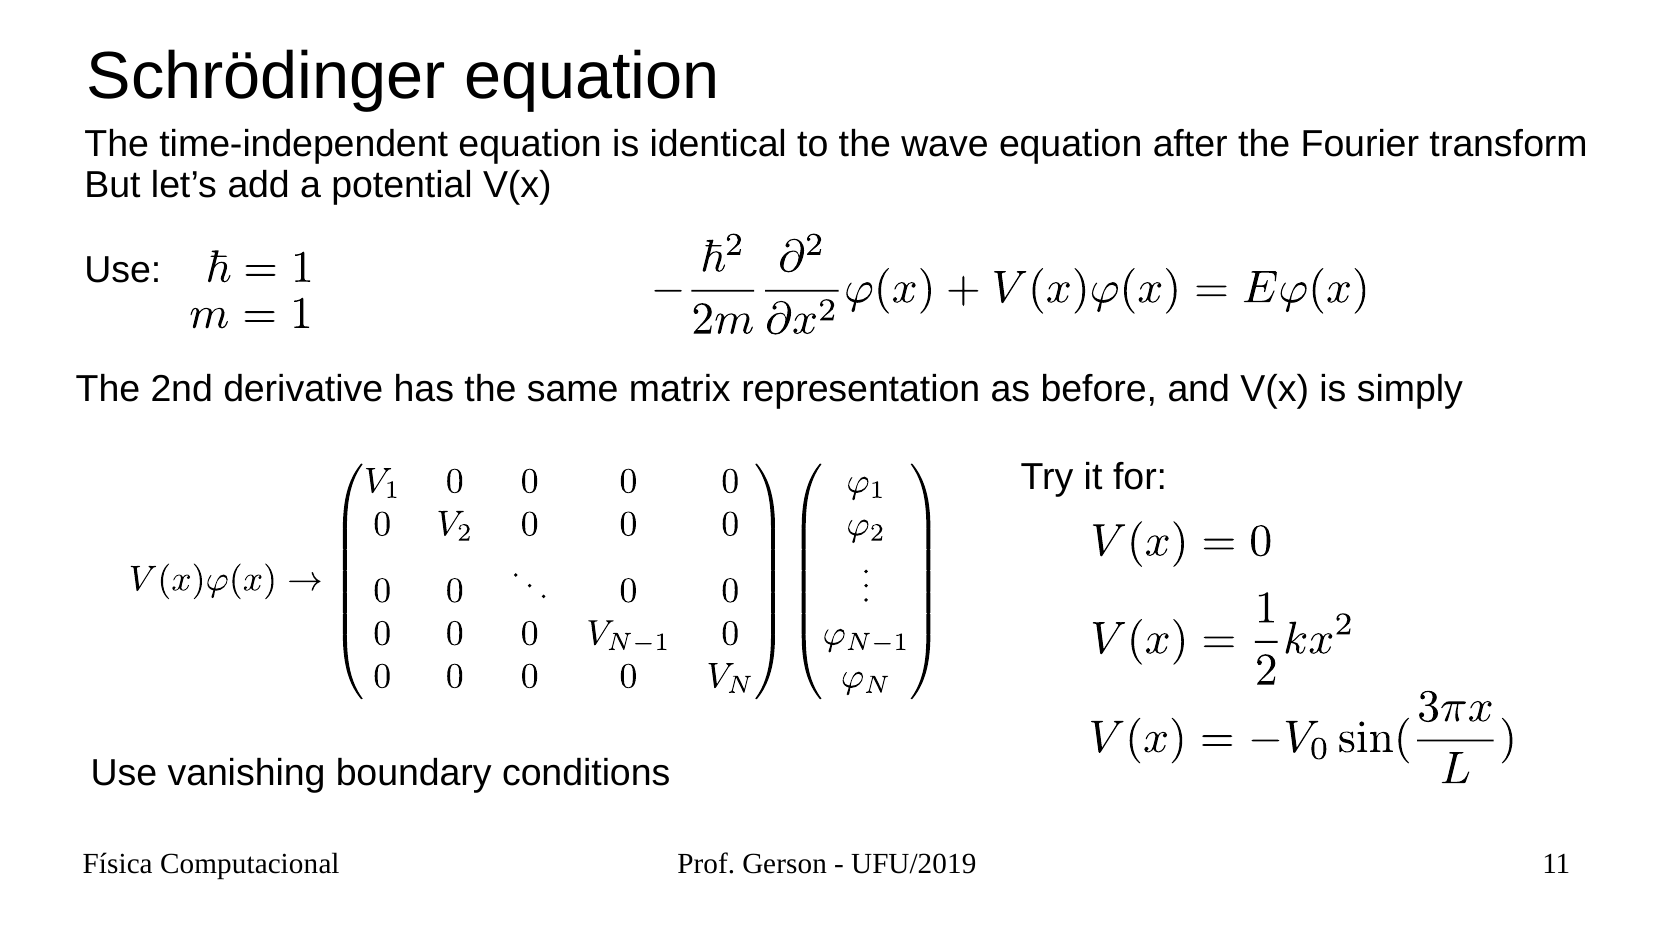

Schrödinger equation
The time-independent equation is identical to the wave equation after the Fourier transform
But let’s add a potential V(x)
Use:
The 2nd derivative has the same matrix representation as before, and V(x) is simply
Try it for:
Use vanishing boundary conditions
Física Computacional
Prof. Gerson - UFU/2019
11